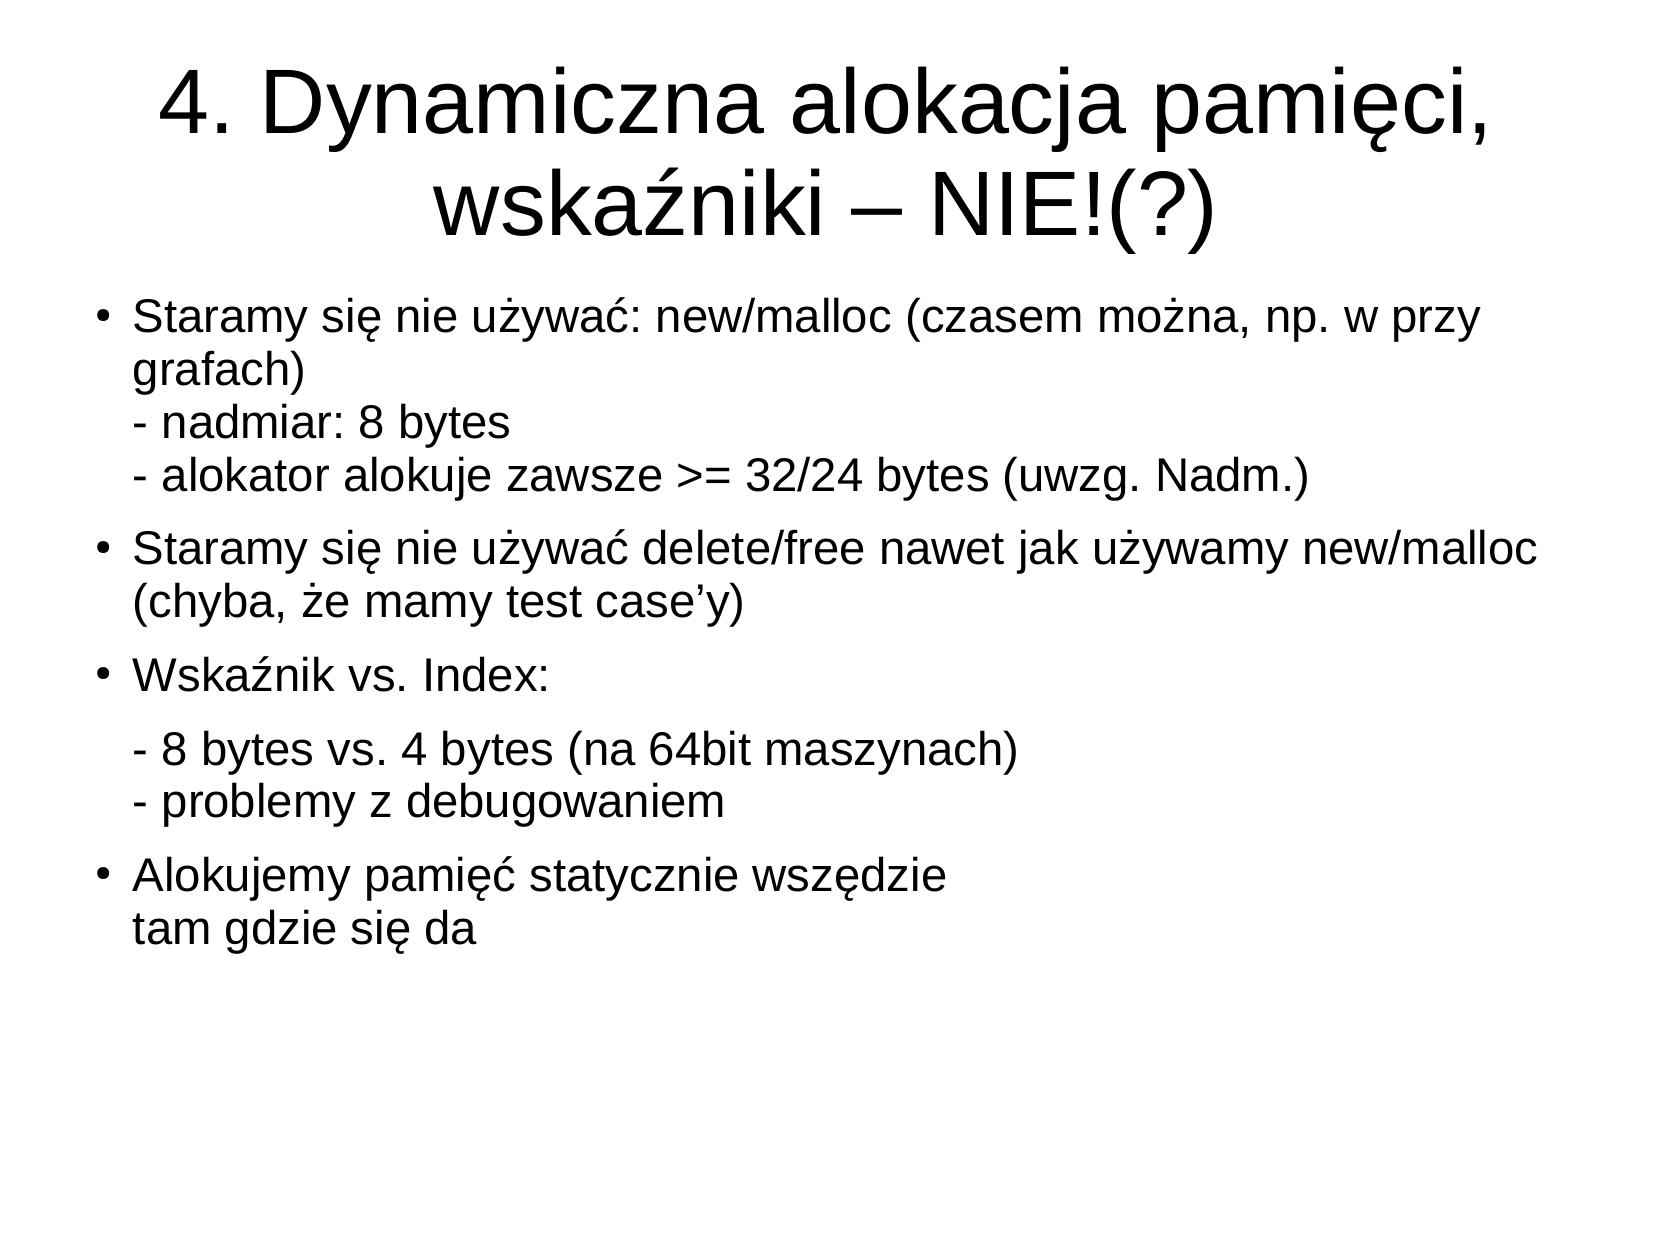

# 4. Dynamiczna alokacja pamięci, wskaźniki – NIE!(?)
Staramy się nie używać: new/malloc (czasem można, np. w przy grafach)
- nadmiar: 8 bytes
- alokator alokuje zawsze >= 32/24 bytes (uwzg. Nadm.)
Staramy się nie używać delete/free nawet jak używamy new/malloc (chyba, że mamy test case’y)
Wskaźnik vs. Index:
- 8 bytes vs. 4 bytes (na 64bit maszynach)
- problemy z debugowaniem
Alokujemy pamięć statycznie wszędzie
tam gdzie się da